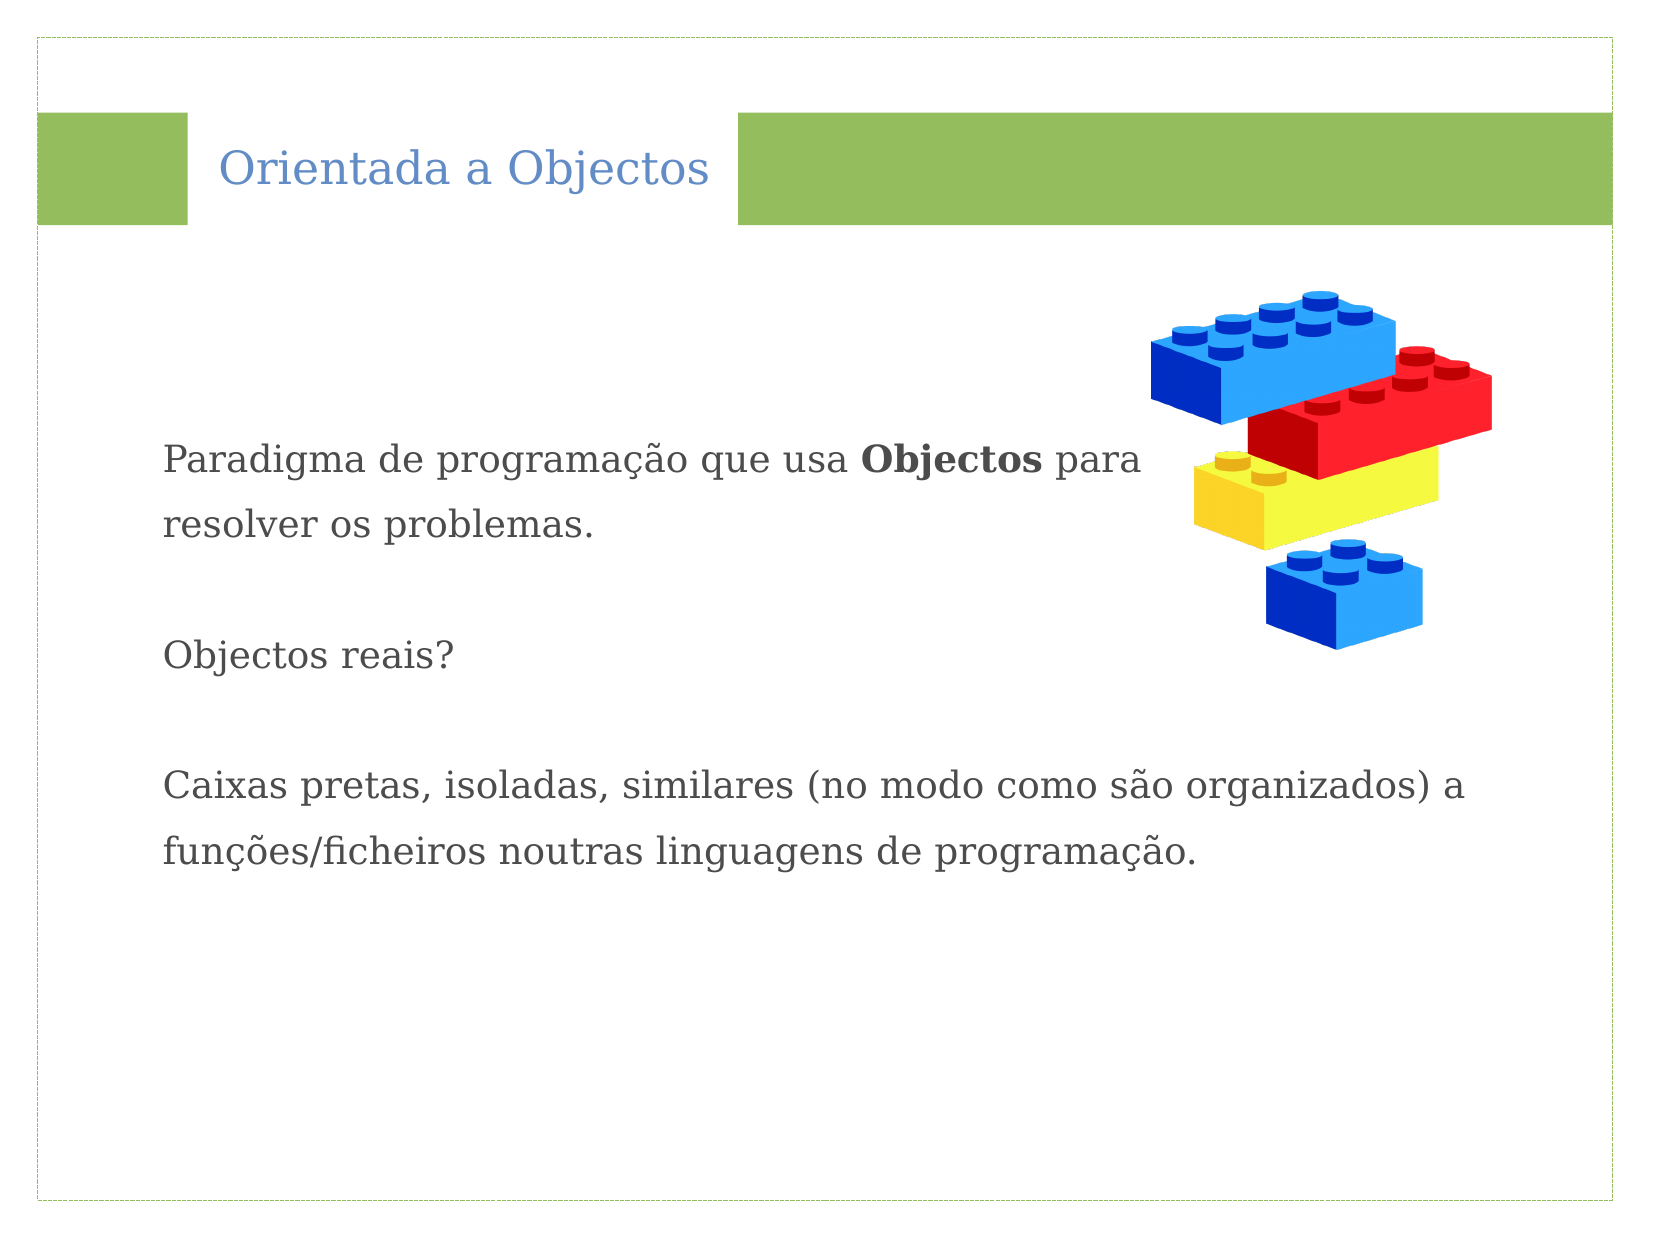

Orientada a Objectos
Paradigma de programação que usa Objectos para
resolver os problemas.
Objectos reais?
Caixas pretas, isoladas, similares (no modo como são organizados) a funções/ficheiros noutras linguagens de programação.